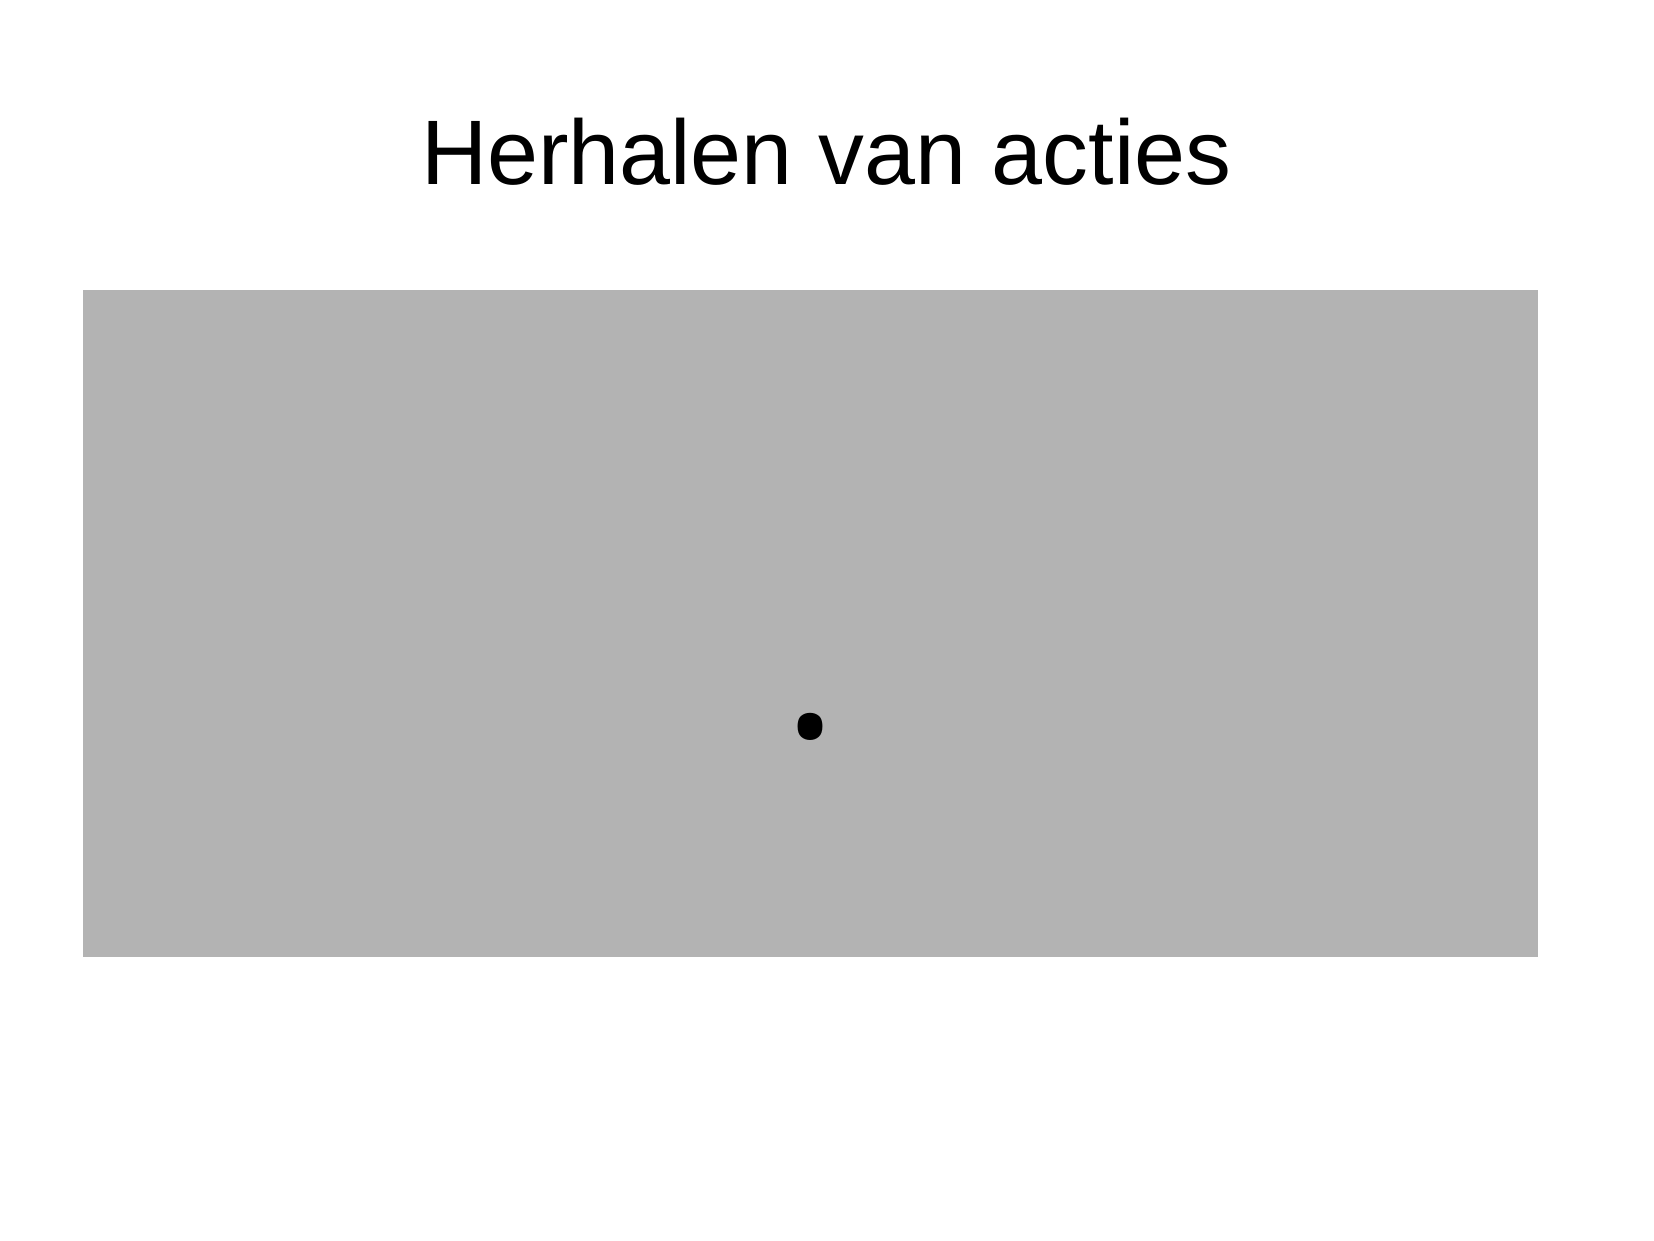

# Herhalen van acties
| . |
| --- |